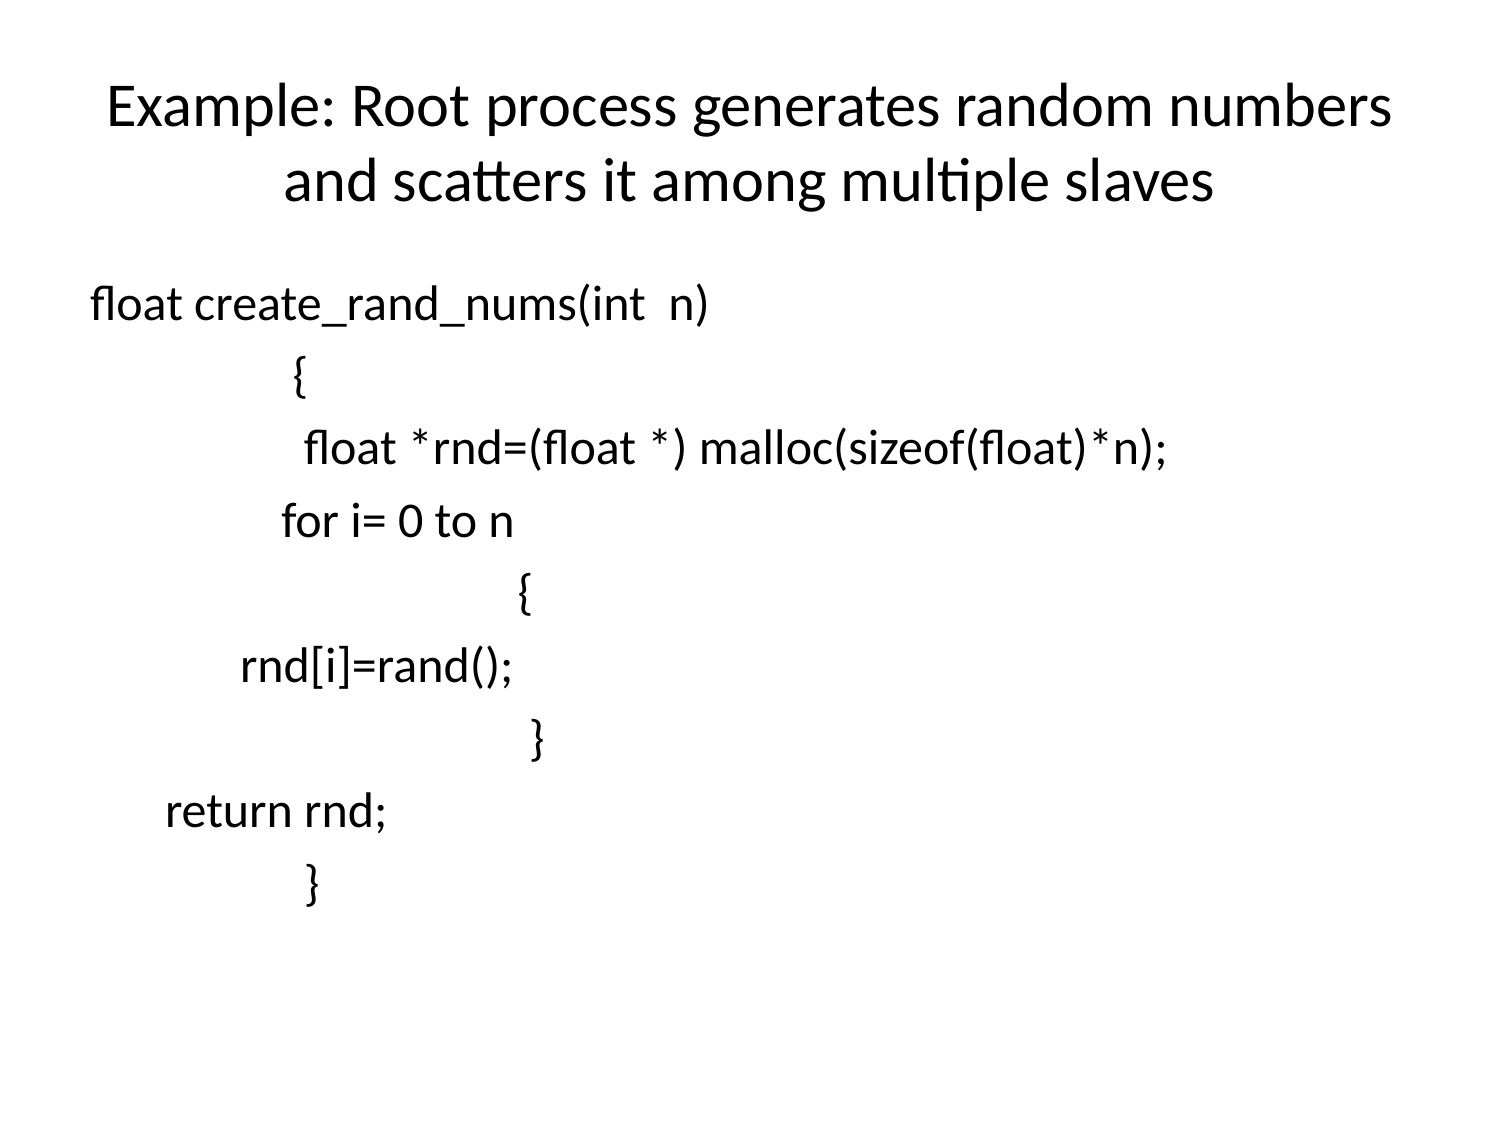

# Example: Root process generates random numbers and scatters it among multiple slaves
float create_rand_nums(int n)
 {
 float *rnd=(float *) malloc(sizeof(float)*n);
 for i= 0 to n
 {
		rnd[i]=rand();
 }
	return rnd;
 }